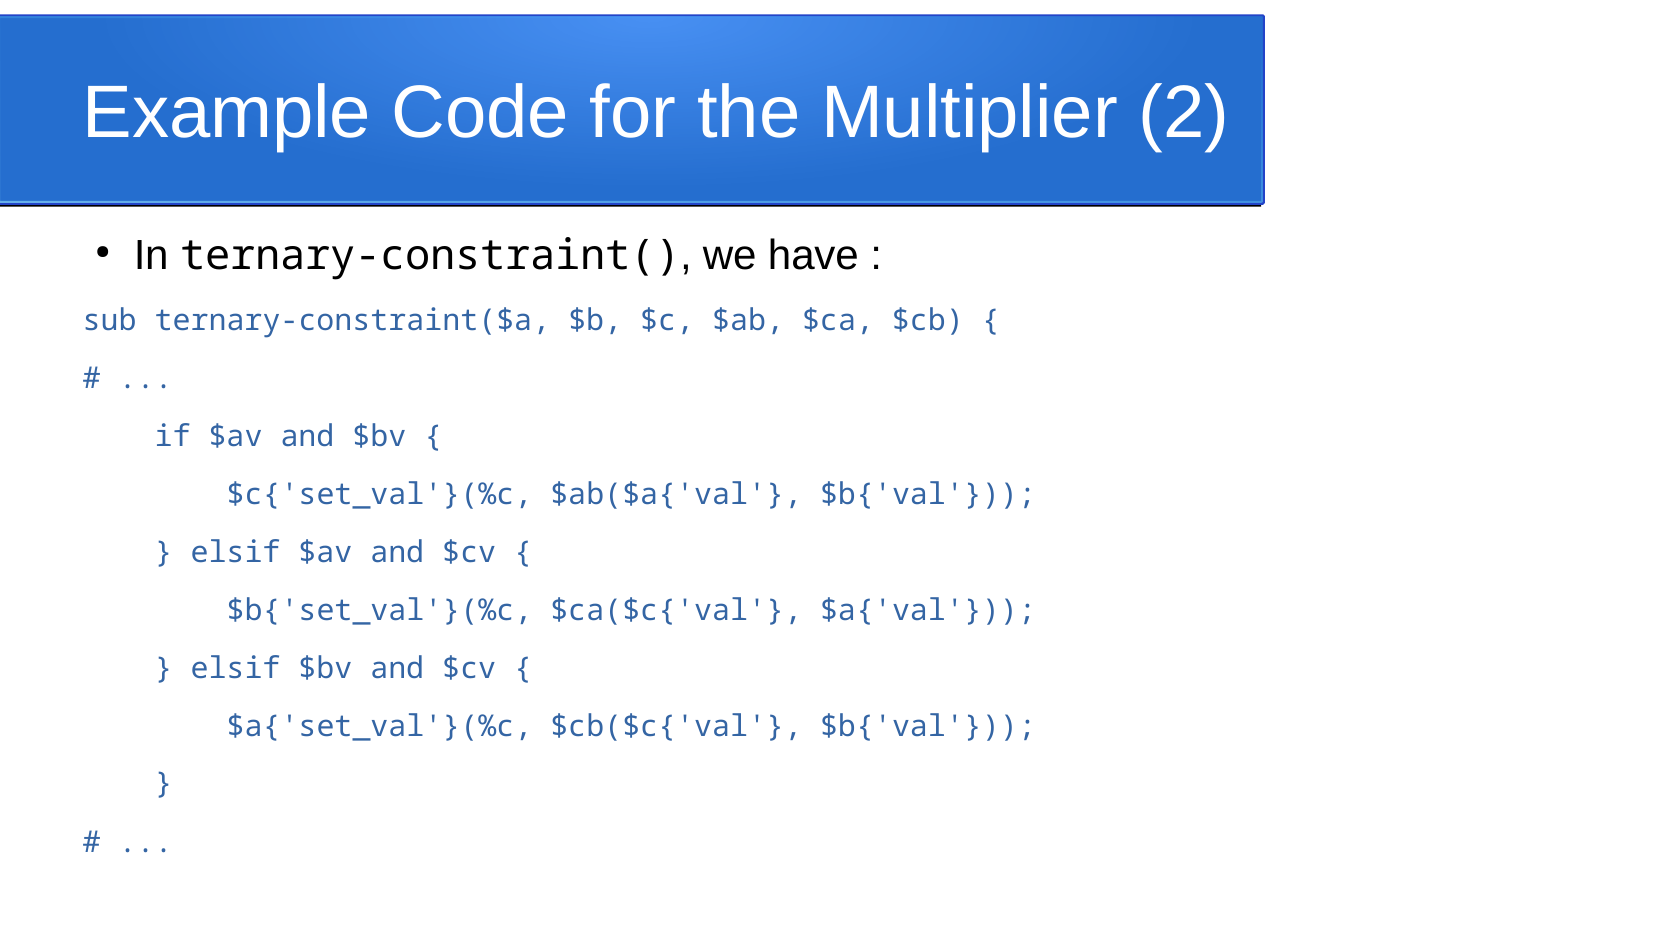

# Example Code for the Multiplier (2)
In ternary-constraint(), we have :
sub ternary-constraint($a, $b, $c, $ab, $ca, $cb) {
# ...
 if $av and $bv {
 $c{'set_val'}(%c, $ab($a{'val'}, $b{'val'}));
 } elsif $av and $cv {
 $b{'set_val'}(%c, $ca($c{'val'}, $a{'val'}));
 } elsif $bv and $cv {
 $a{'set_val'}(%c, $cb($c{'val'}, $b{'val'}));
 }
# ...